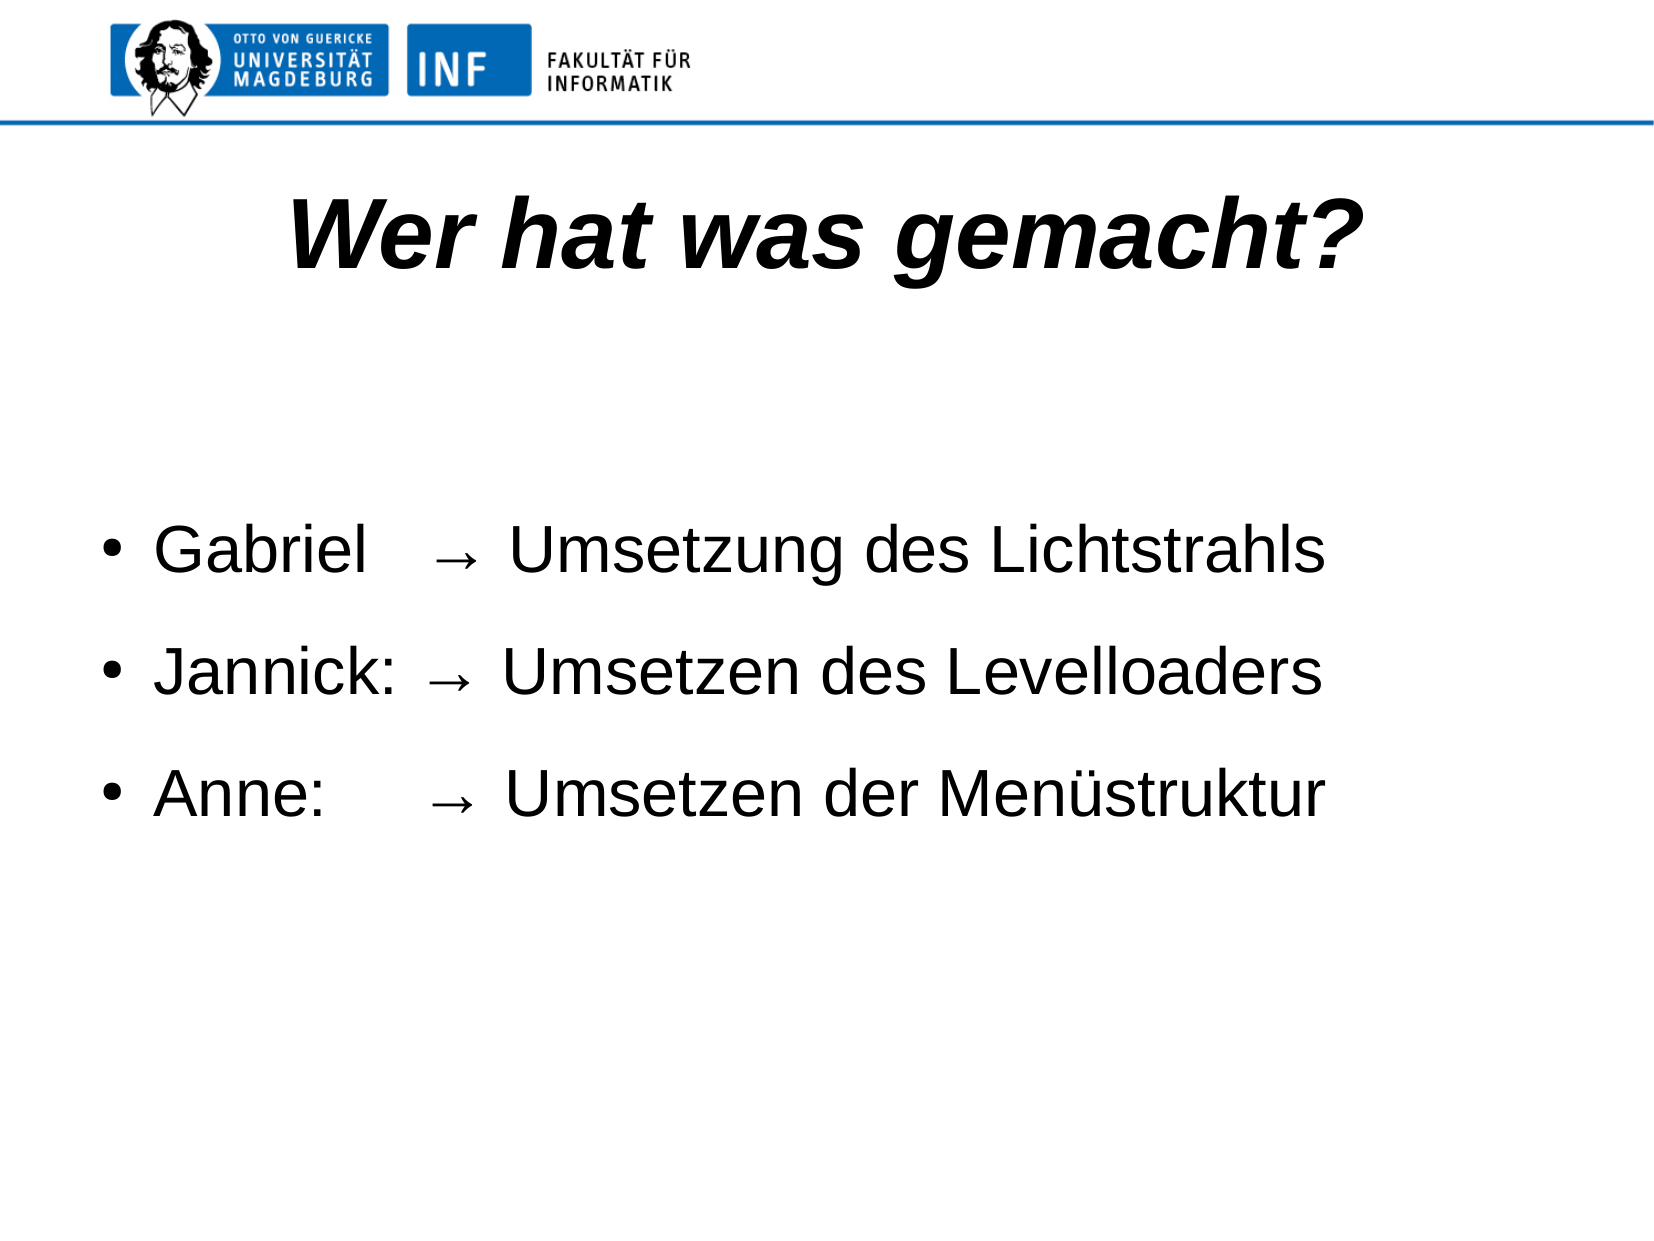

# Wer hat was gemacht?
Gabriel → Umsetzung des Lichtstrahls
Jannick: → Umsetzen des Levelloaders
Anne: → Umsetzen der Menüstruktur